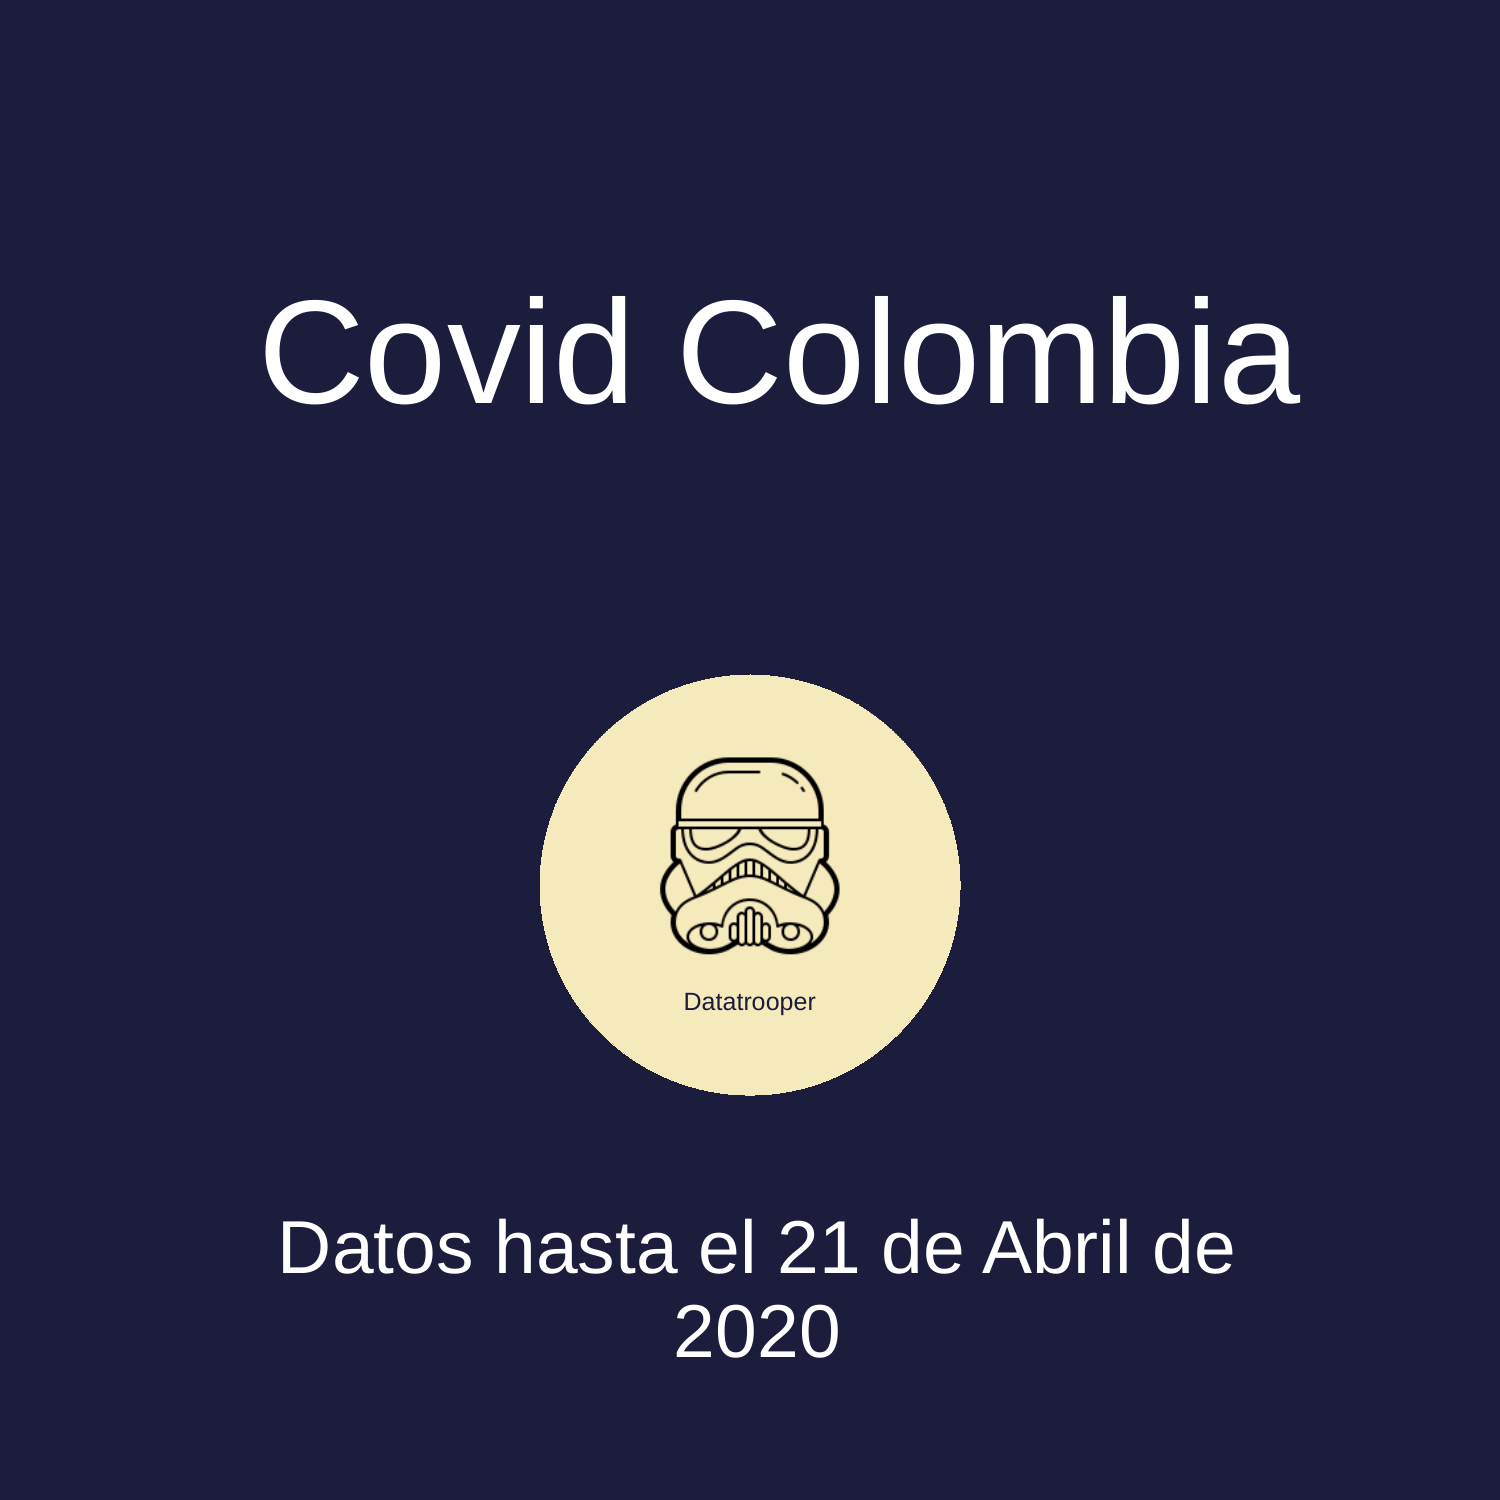

# Covid Colombia
Datatrooper
Datos hasta el 21 de Abril de 2020